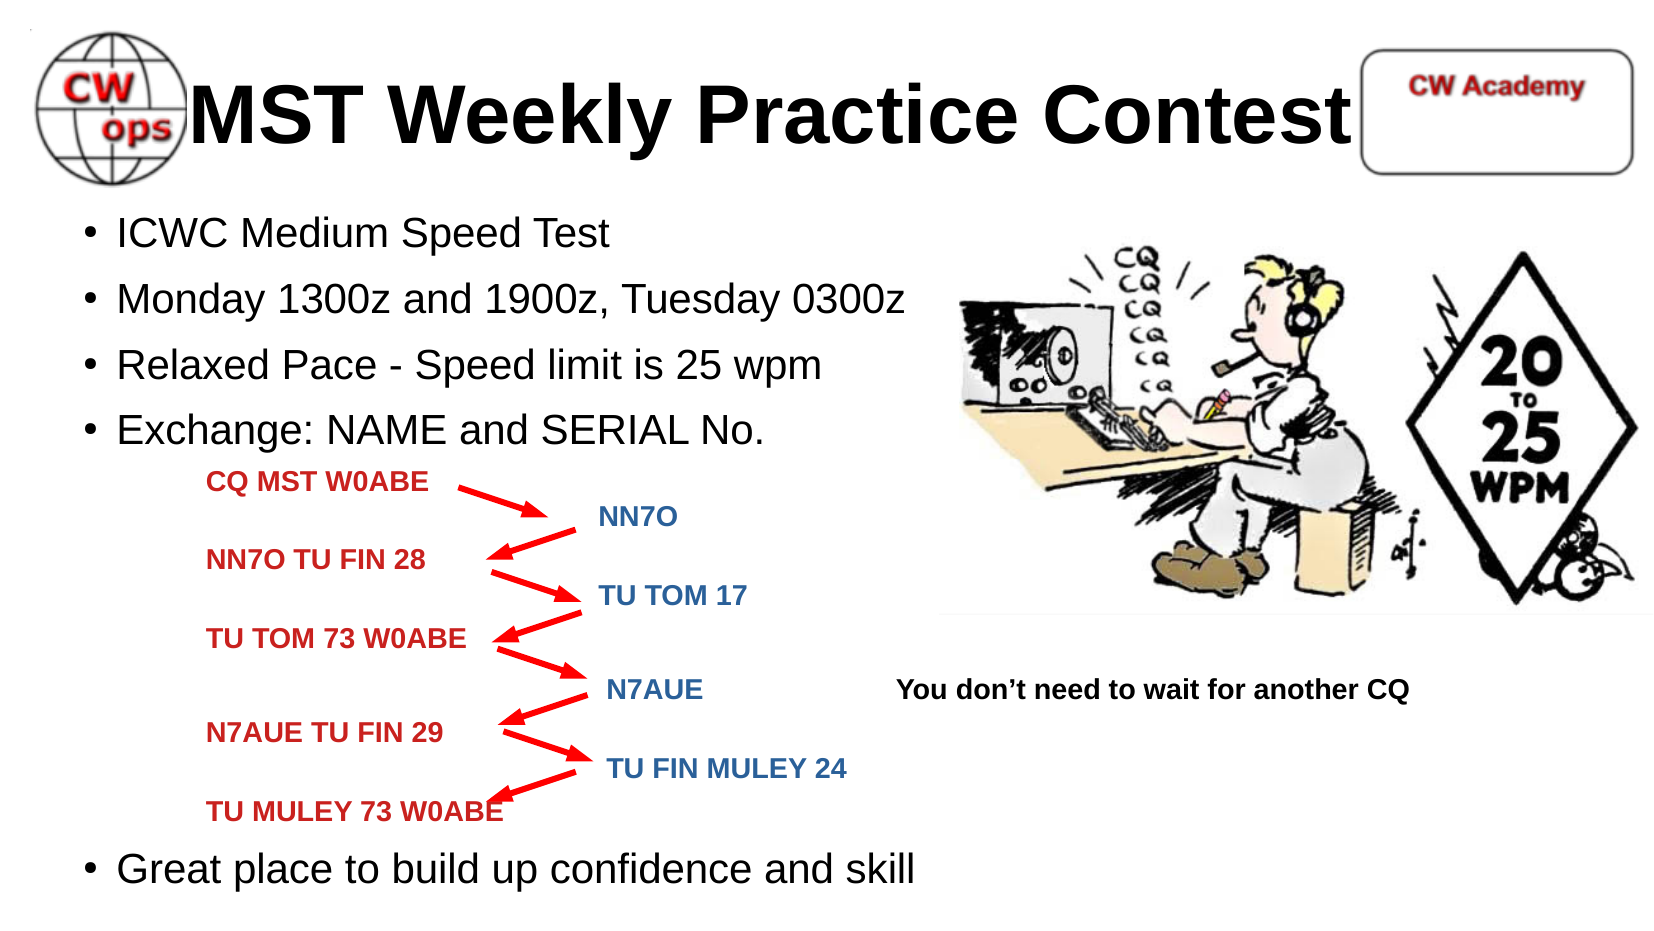

# MST Weekly Practice Contest
ICWC Medium Speed Test
Monday 1300z and 1900z, Tuesday 0300z
Relaxed Pace - Speed limit is 25 wpm
Exchange: NAME and SERIAL No.
CQ MST W0ABE
 NN7O
NN7O TU FIN 28
 TU TOM 17
TU TOM 73 W0ABE
 N7AUE You don’t need to wait for another CQ
N7AUE TU FIN 29
 TU FIN MULEY 24
TU MULEY 73 W0ABE
Great place to build up confidence and skill